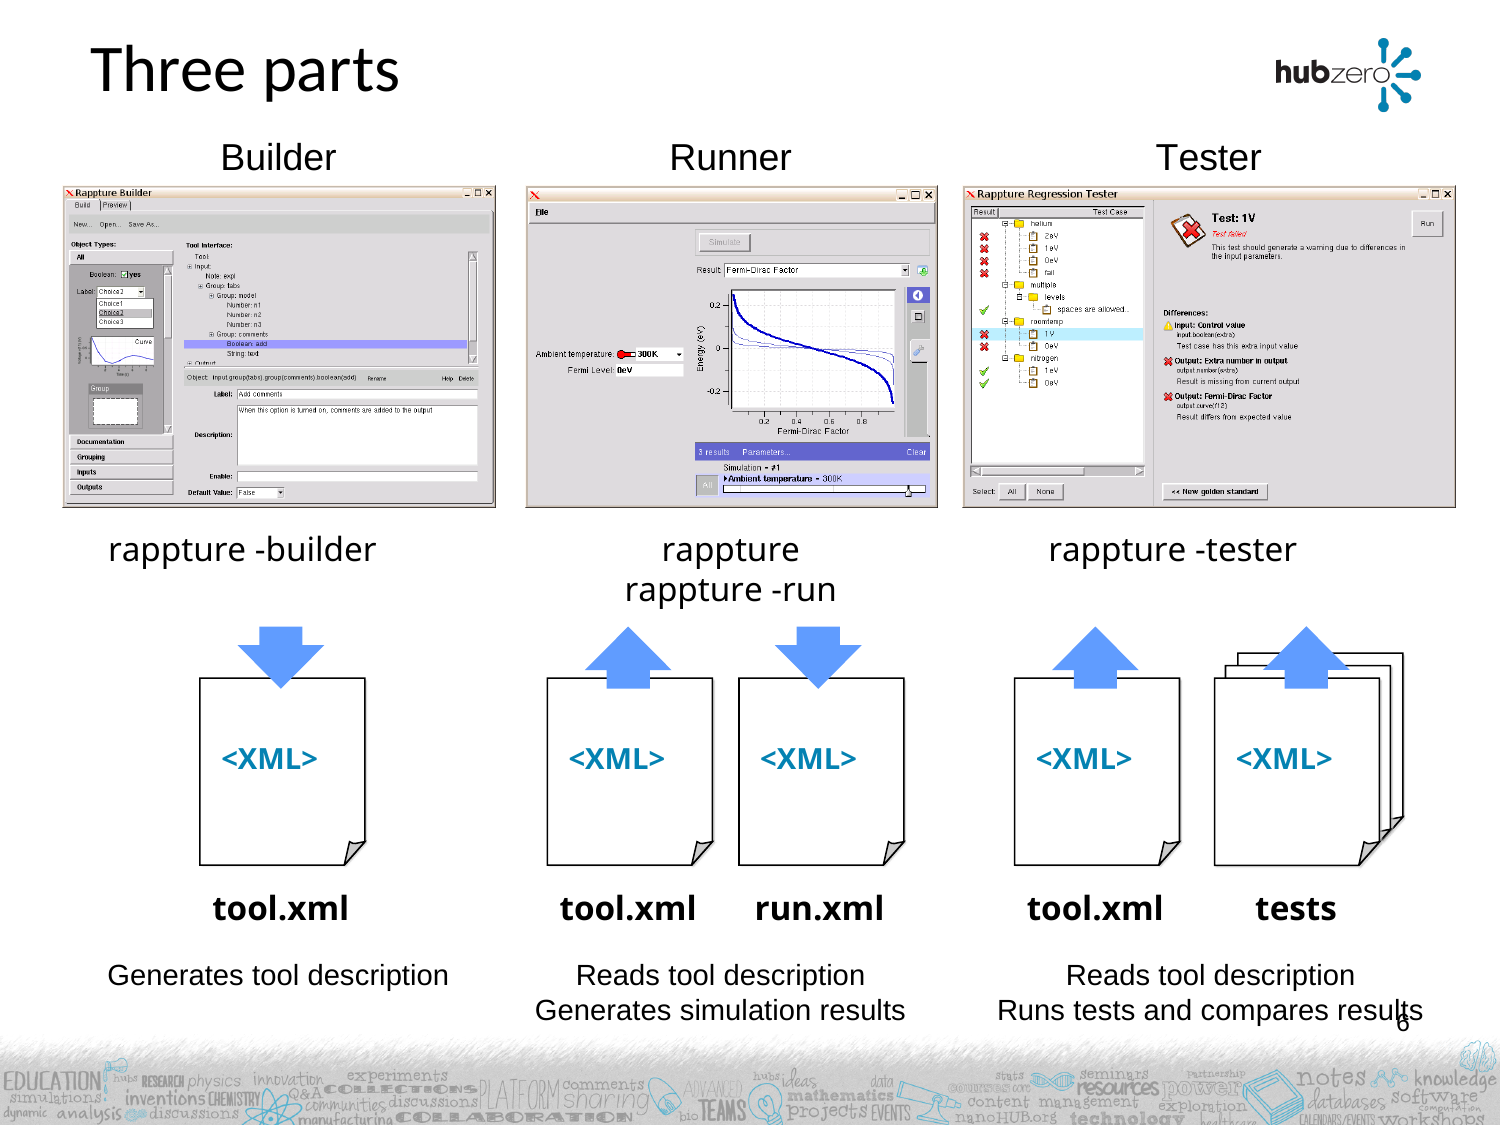

Three parts
Builder
Runner
Tester
rappture -builder
rappture
rappture -run
rappture -tester
<XML>
tests
<XML>
tool.xml
<XML>
tool.xml
<XML>
run.xml
<XML>
tool.xml
Generates tool description
Reads tool description
Generates simulation results
Reads tool description
Runs tests and compares results